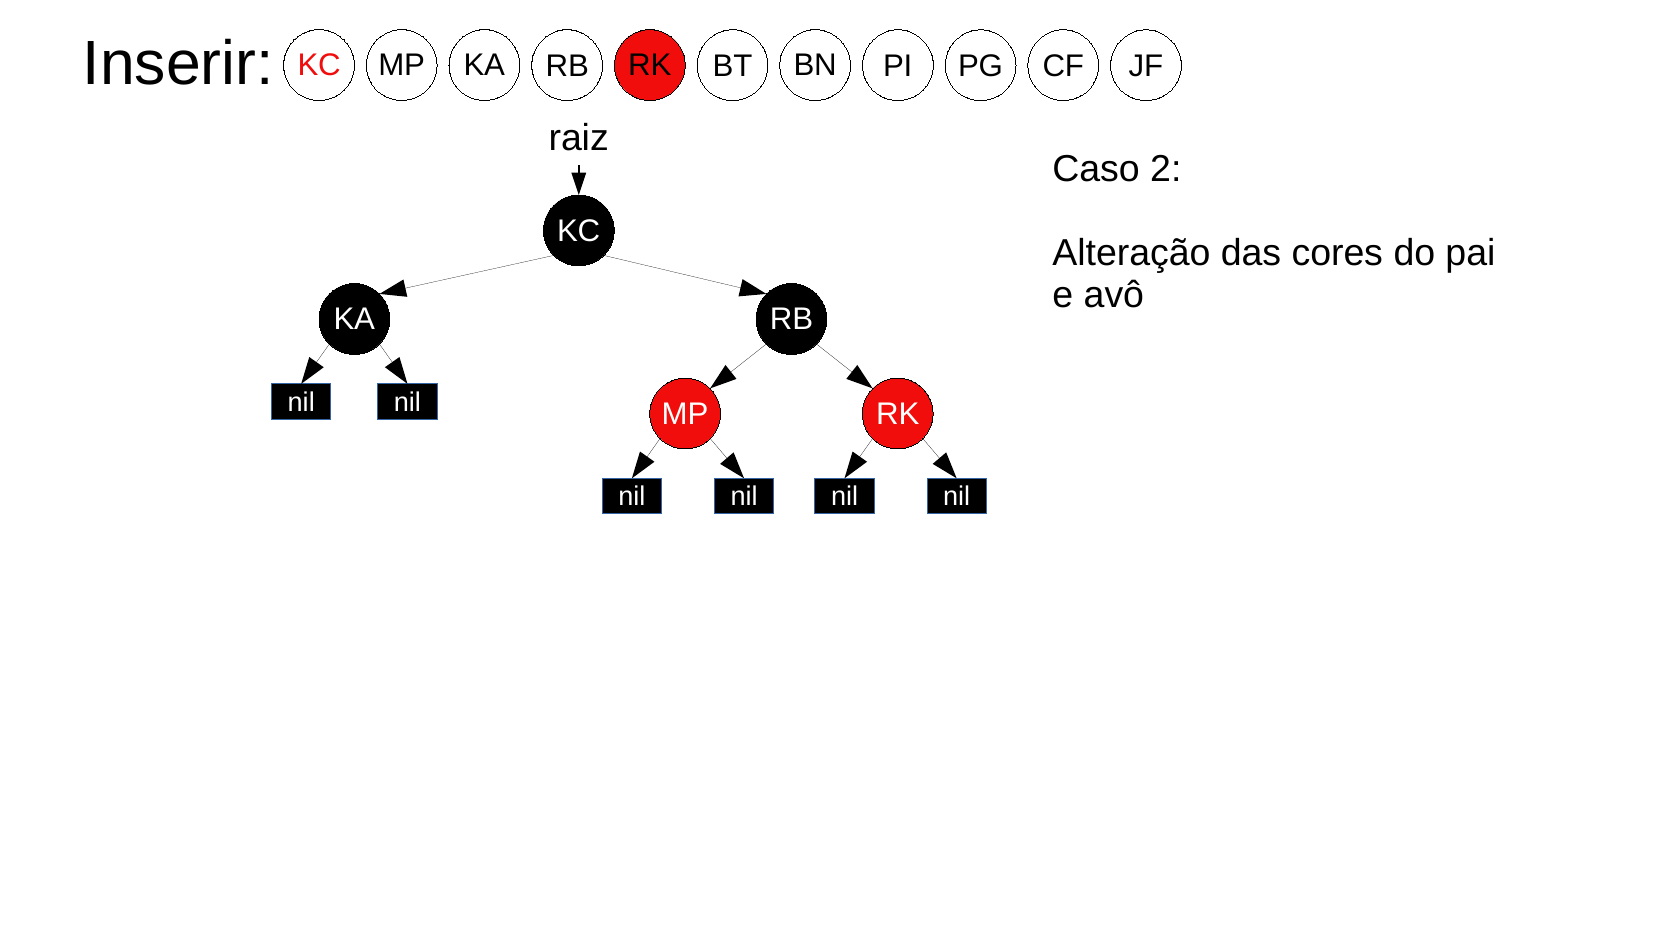

# Inserir:
KC
KC
MP
LAT
KA
LAT
RK
BN
RB
BT
PI
CF
PG
JF
raiz
Caso 2:
Alteração das cores do pai
e avô
KC
KA
RB
MP
RK
nil
nil
nil
nil
nil
nil